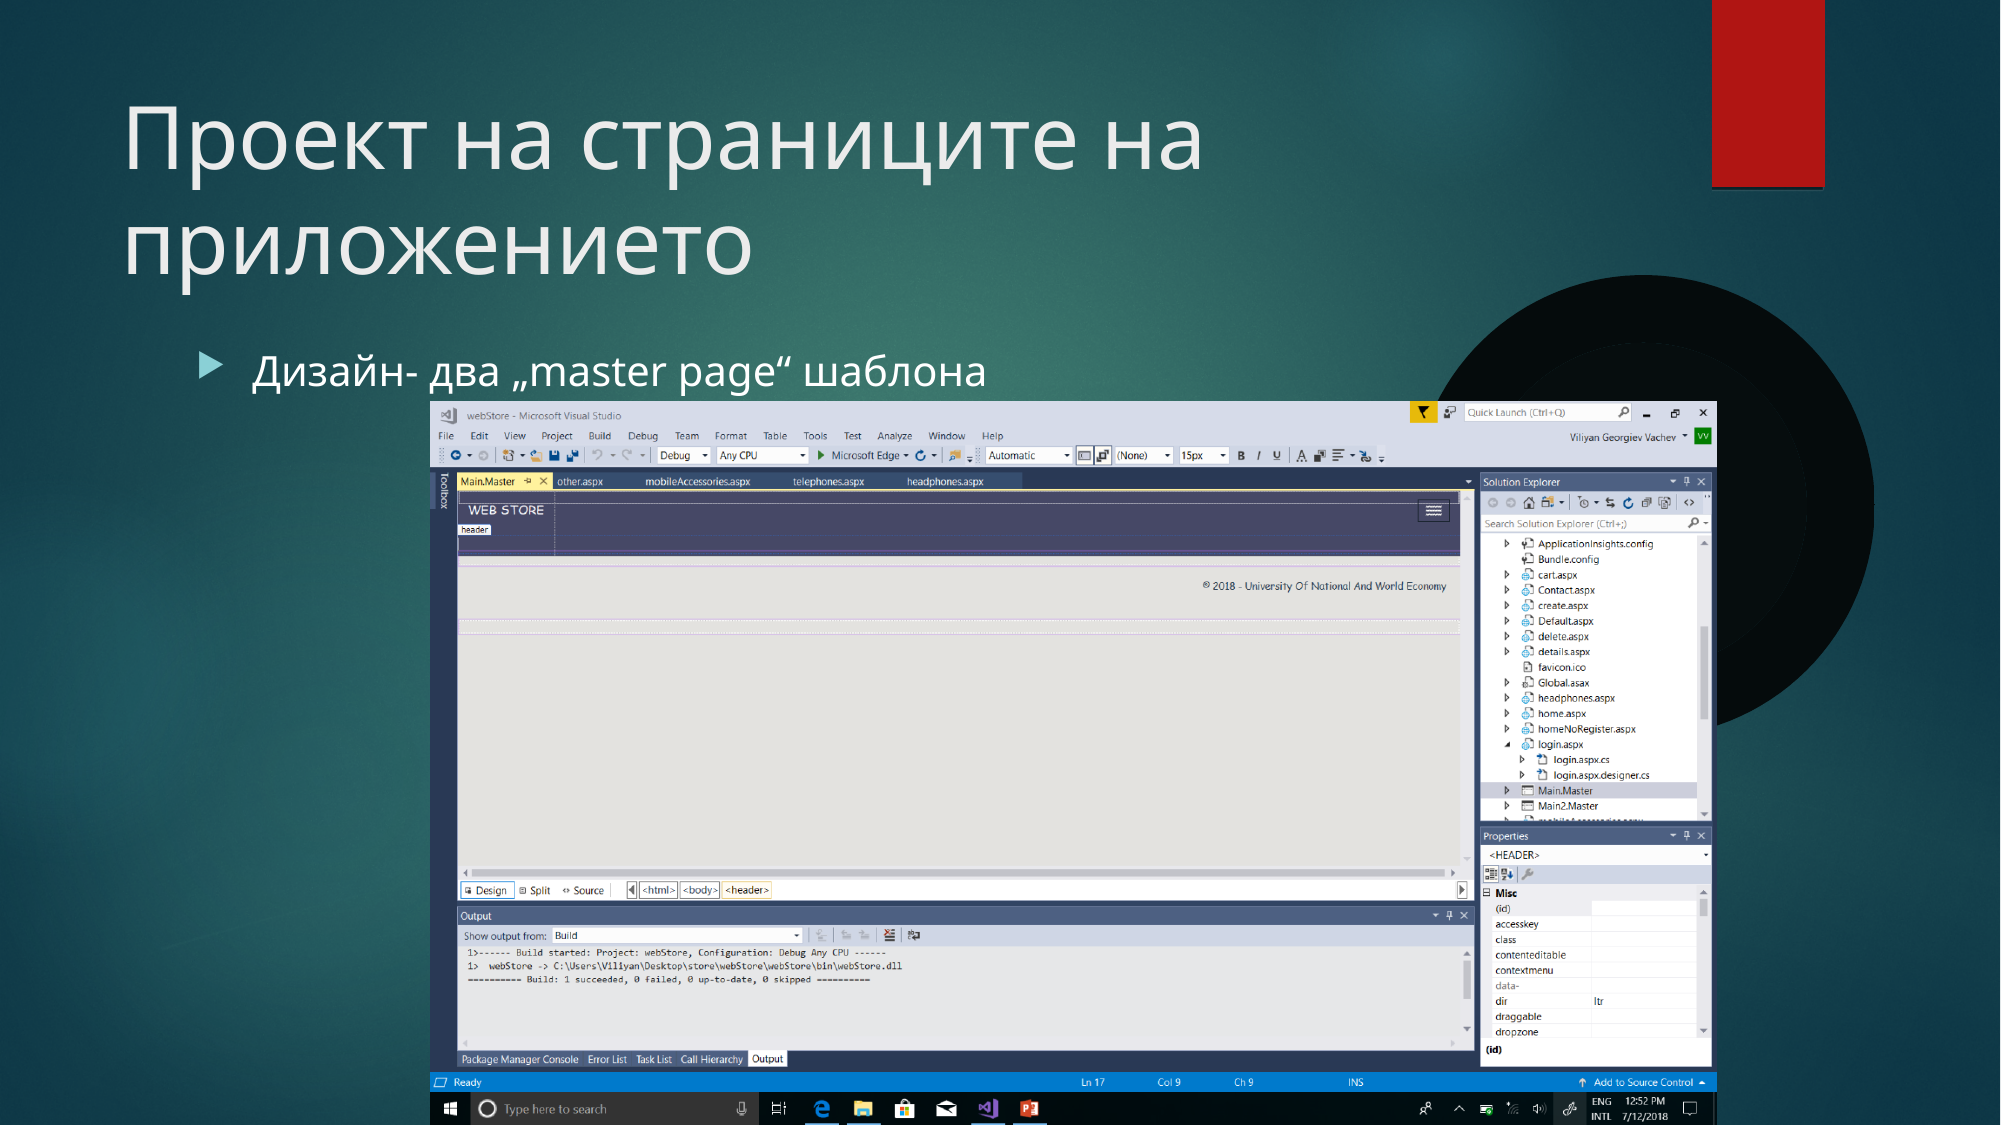

# Проект на страниците на приложението
Дизайн- два „master page“ шаблона